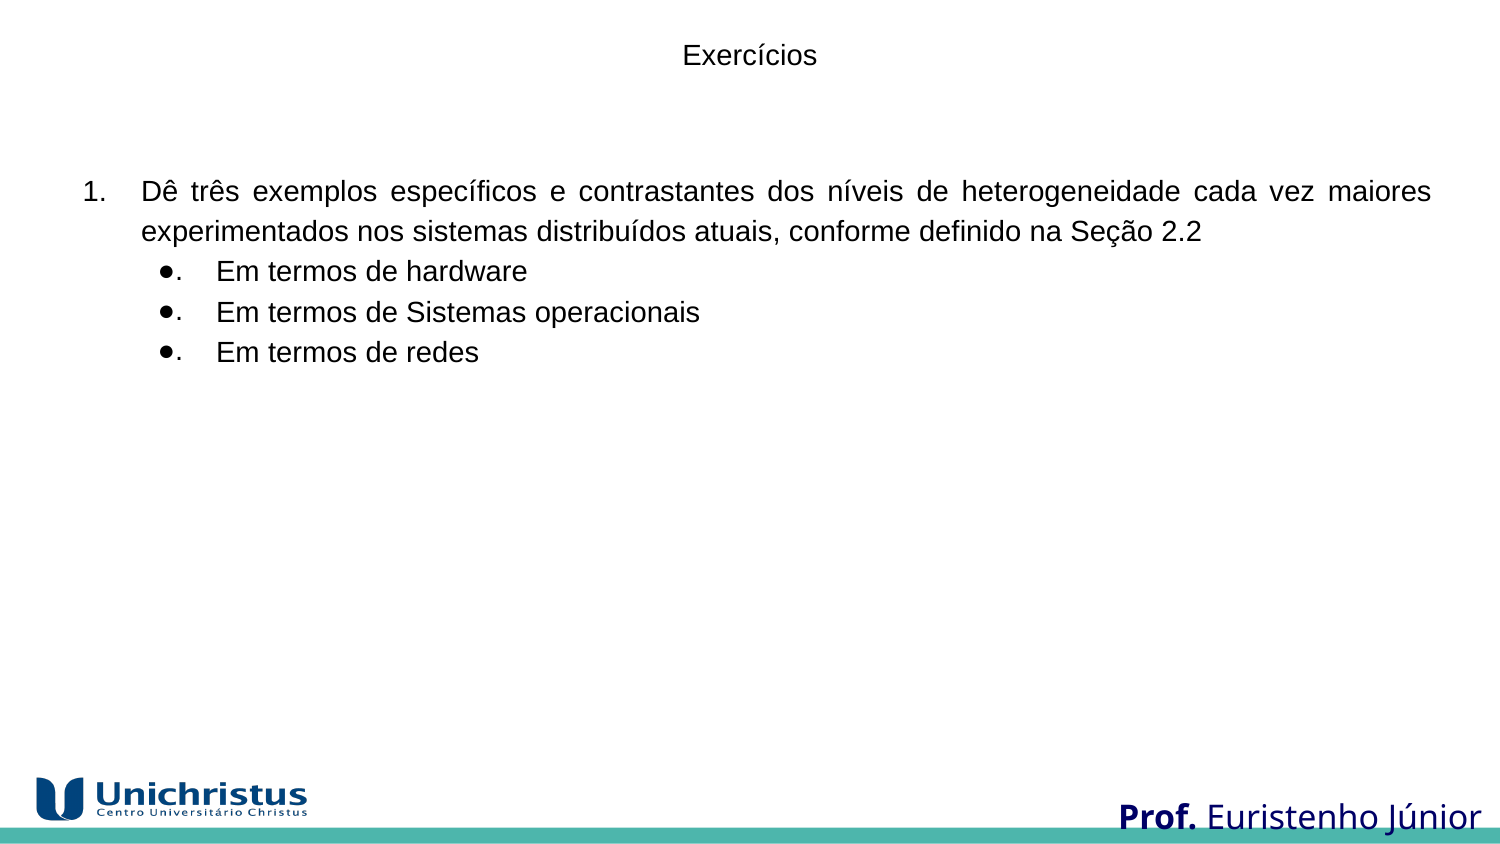

# Exercícios
Dê três exemplos específicos e contrastantes dos níveis de heterogeneidade cada vez maiores experimentados nos sistemas distribuídos atuais, conforme definido na Seção 2.2
Em termos de hardware
Em termos de Sistemas operacionais
Em termos de redes